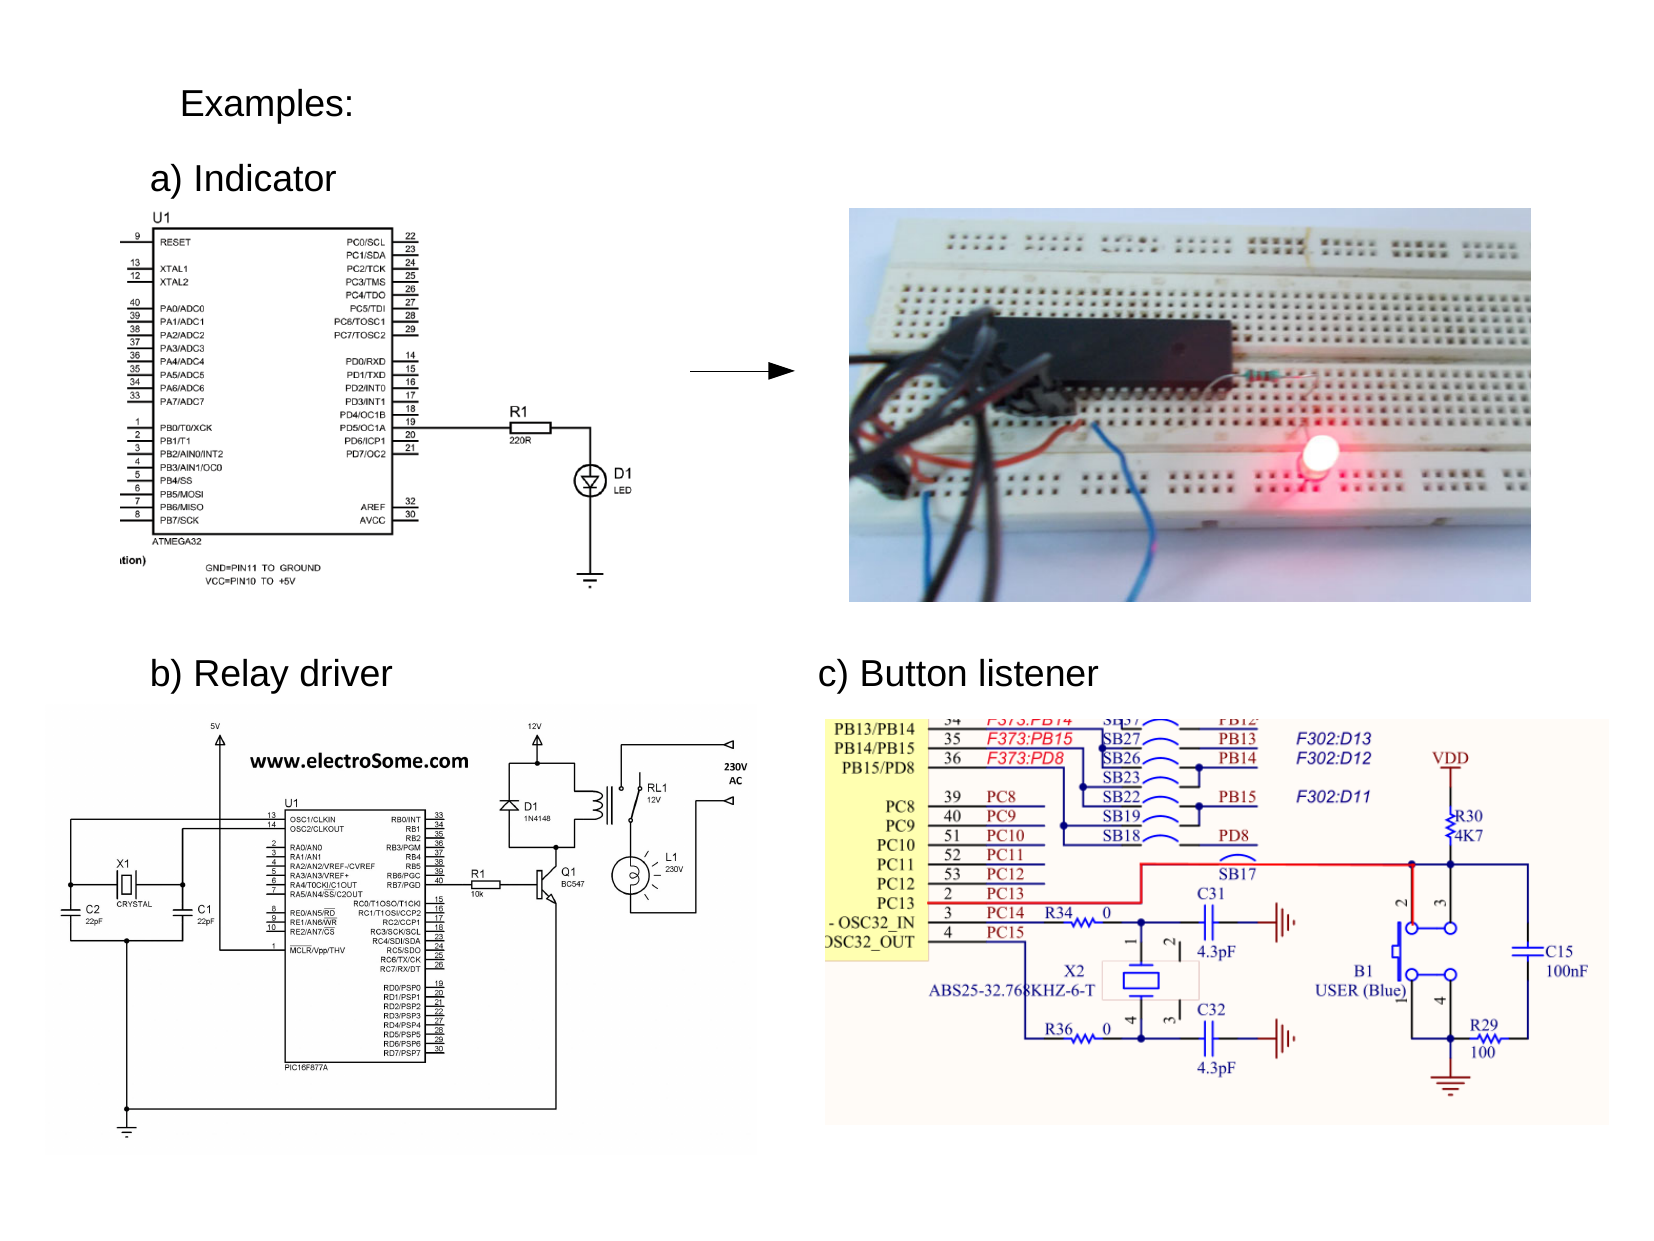

Examples:
a) Indicator
b) Relay driver
c) Button listener